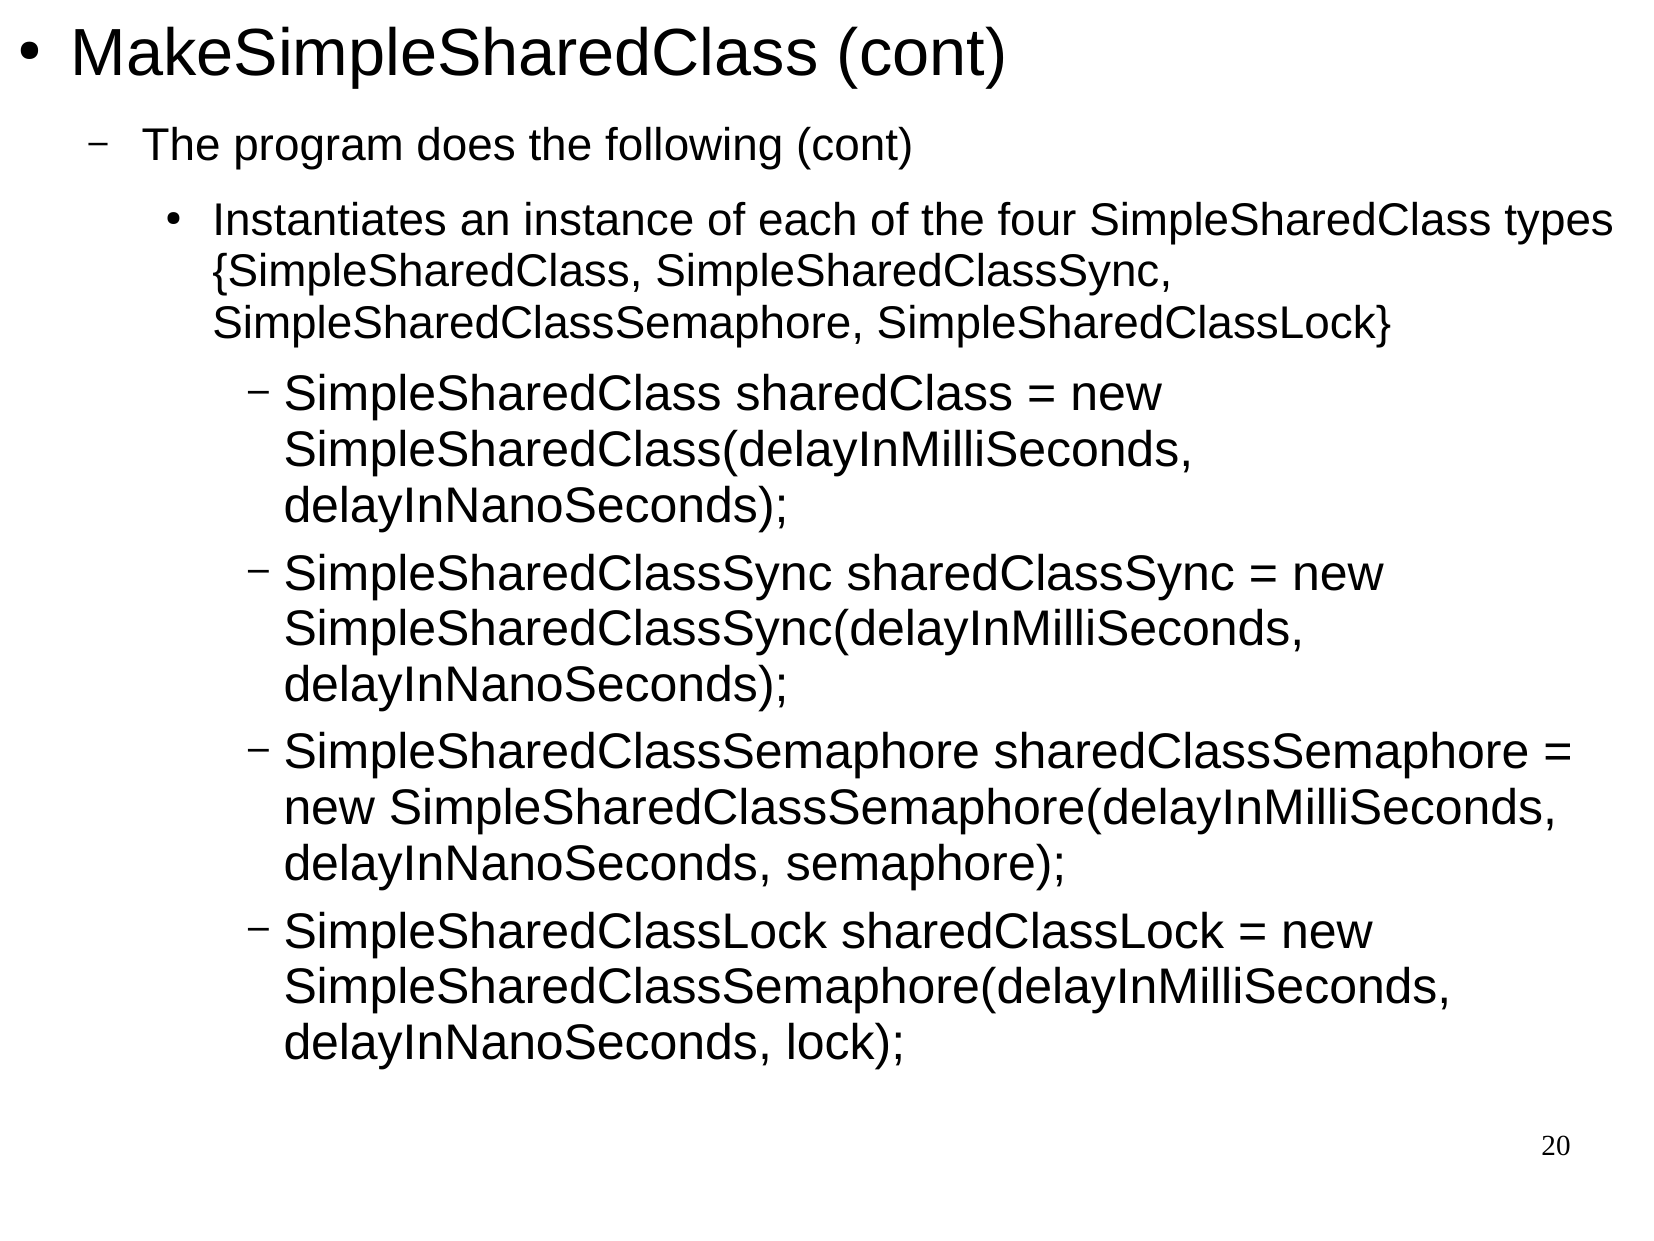

# MakeSimpleSharedClass (cont)
The program does the following (cont)
Instantiates an instance of each of the four SimpleSharedClass types {SimpleSharedClass, SimpleSharedClassSync, SimpleSharedClassSemaphore, SimpleSharedClassLock}
SimpleSharedClass sharedClass = new SimpleSharedClass(delayInMilliSeconds, delayInNanoSeconds);
SimpleSharedClassSync sharedClassSync = new SimpleSharedClassSync(delayInMilliSeconds, delayInNanoSeconds);
SimpleSharedClassSemaphore sharedClassSemaphore = new SimpleSharedClassSemaphore(delayInMilliSeconds, delayInNanoSeconds, semaphore);
SimpleSharedClassLock sharedClassLock = new SimpleSharedClassSemaphore(delayInMilliSeconds, delayInNanoSeconds, lock);
20